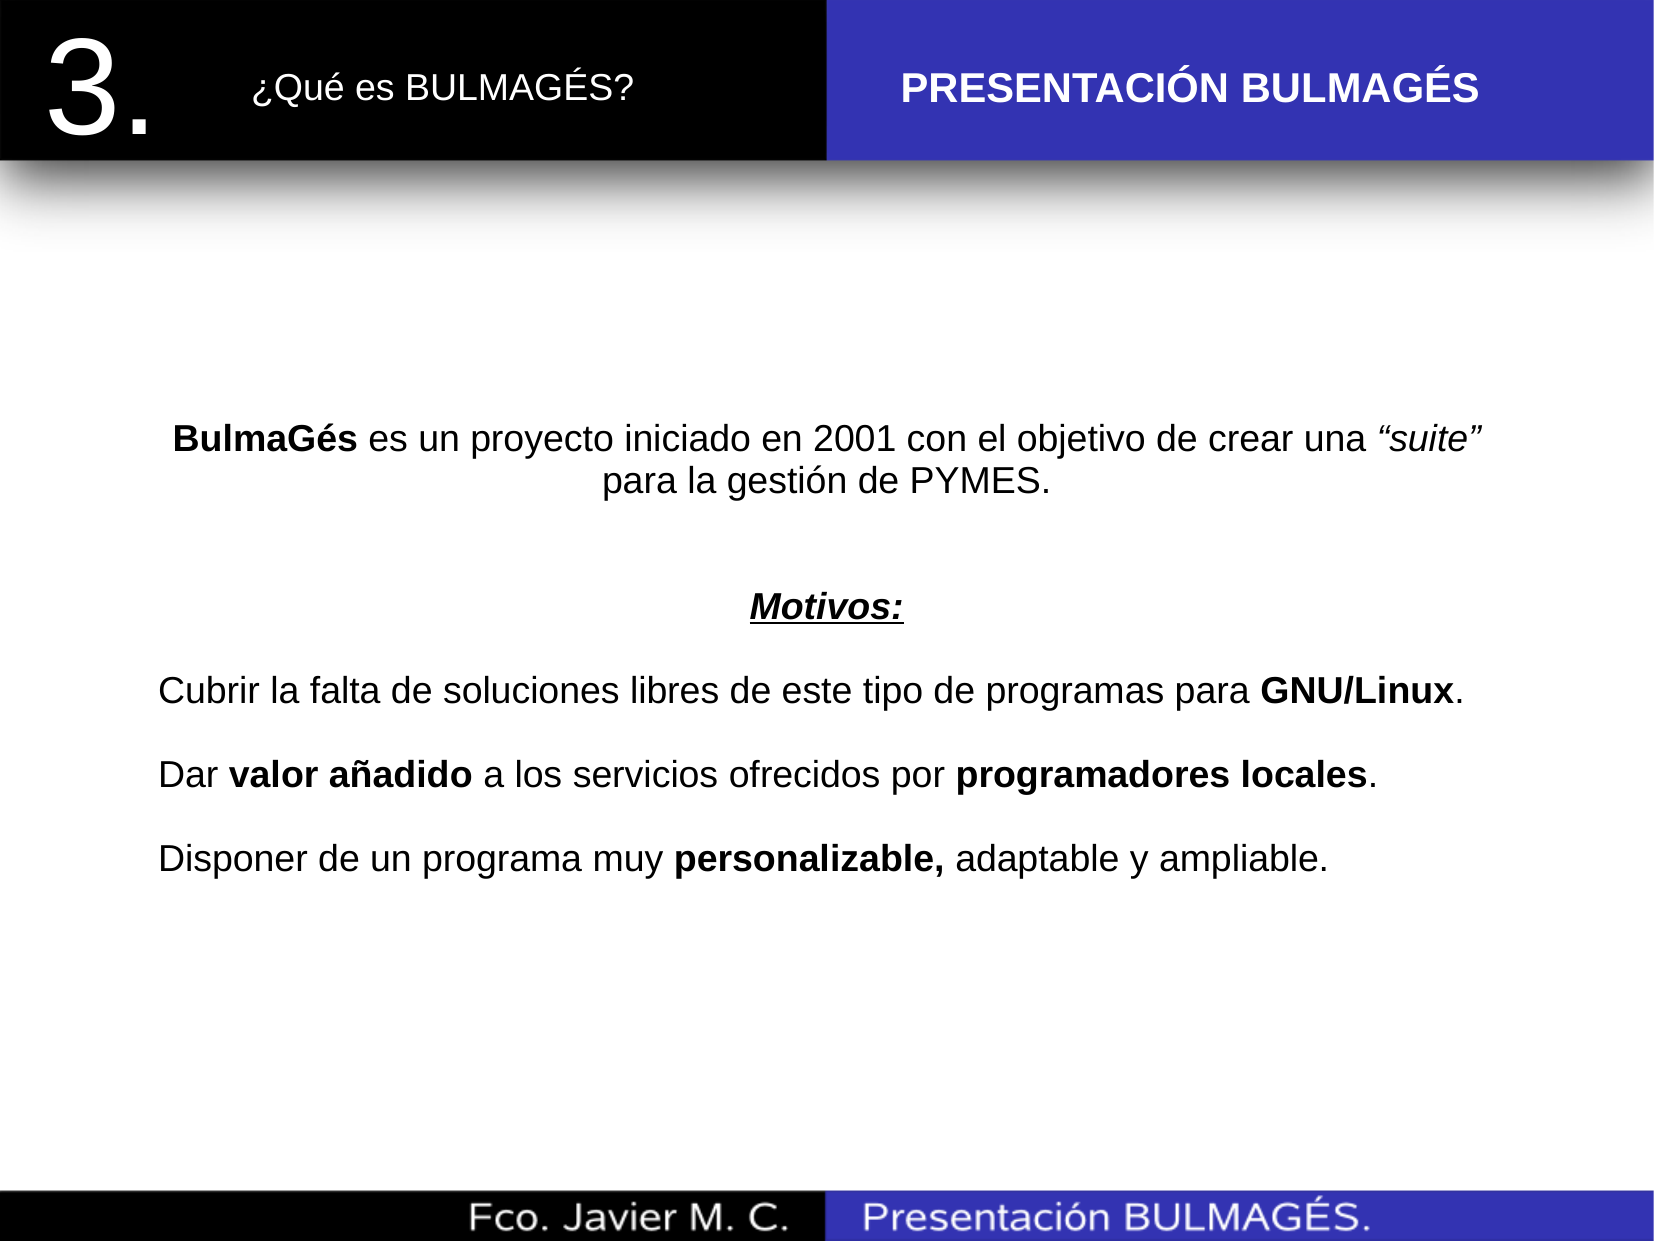

PRESENTACIÓN BULMAGÉS
¿Qué es BULMAGÉS?
BulmaGés es un proyecto iniciado en 2001 con el objetivo de crear una “suite” para la gestión de PYMES.
Motivos:
 Cubrir la falta de soluciones libres de este tipo de programas para GNU/Linux.
 Dar valor añadido a los servicios ofrecidos por programadores locales.
 Disponer de un programa muy personalizable, adaptable y ampliable.